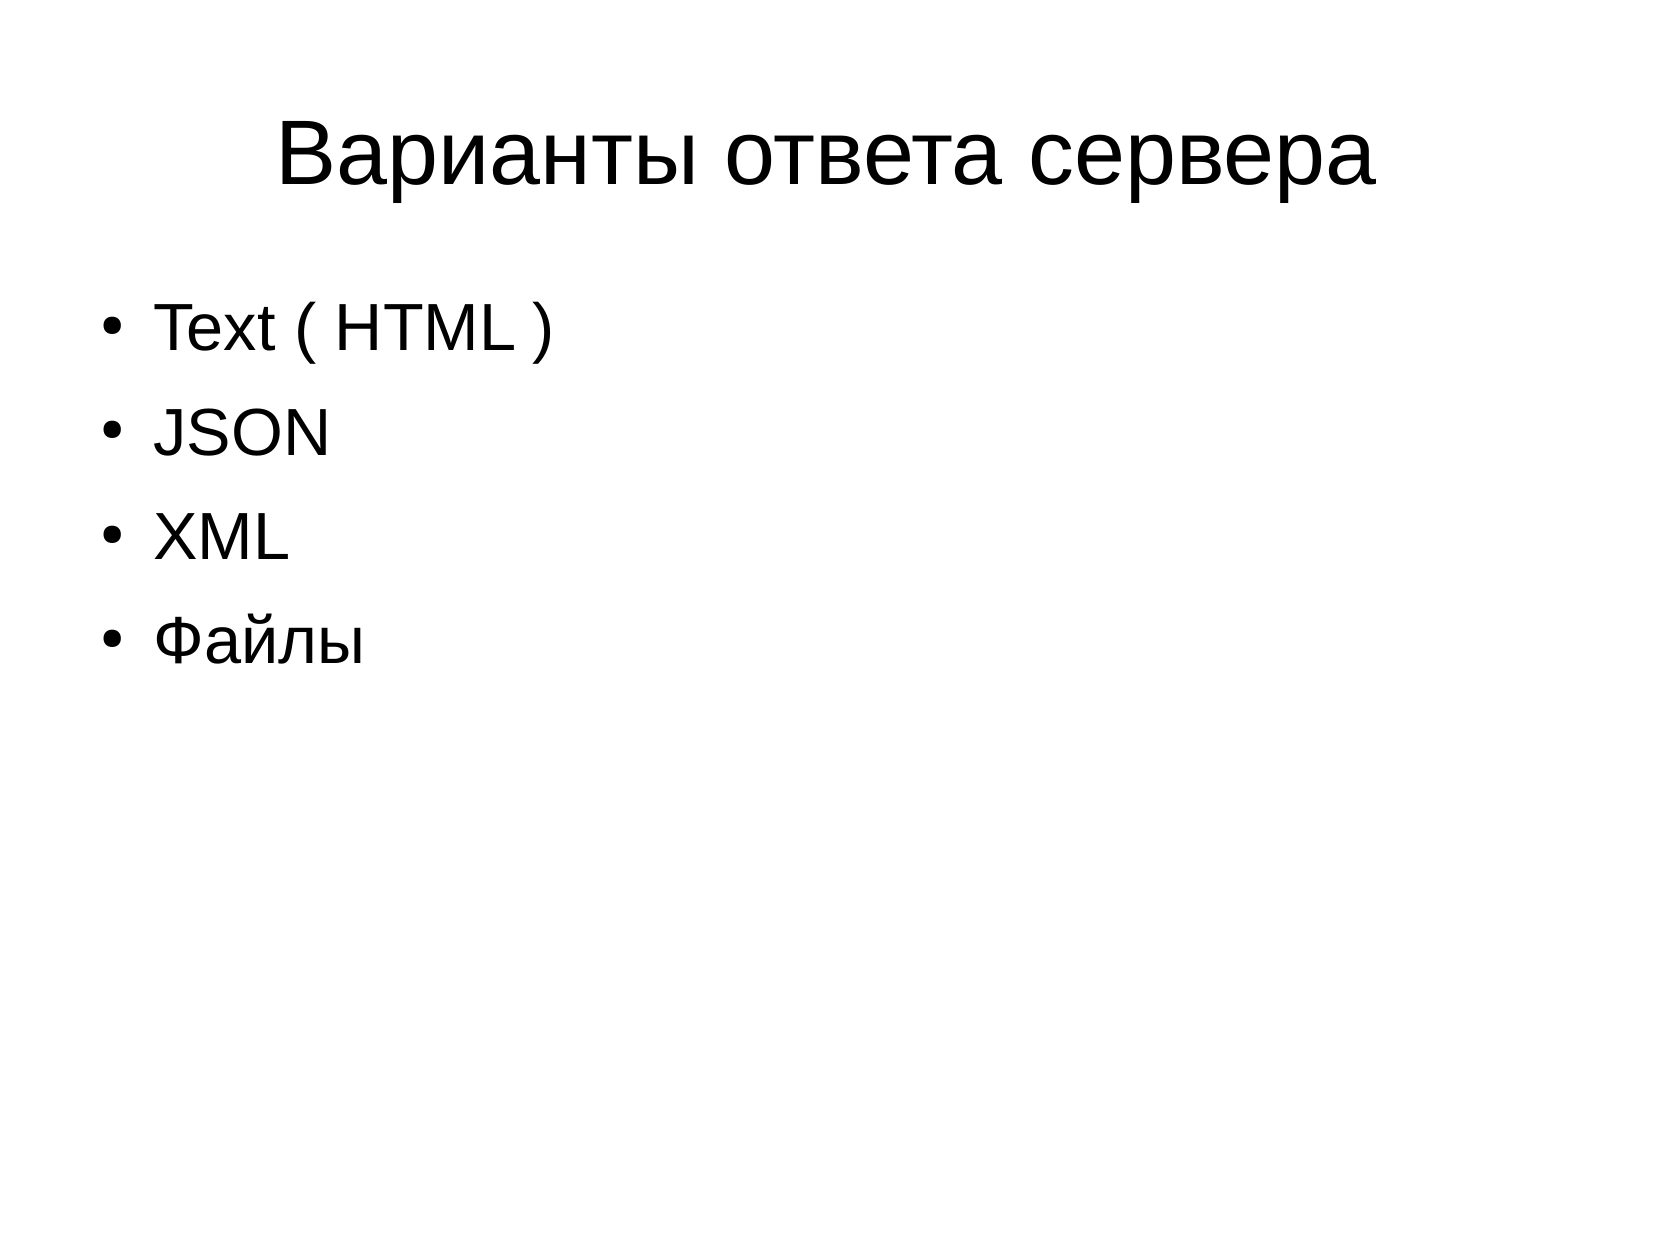

# Варианты ответа сервера
Text ( HTML )
JSON
XML
Файлы